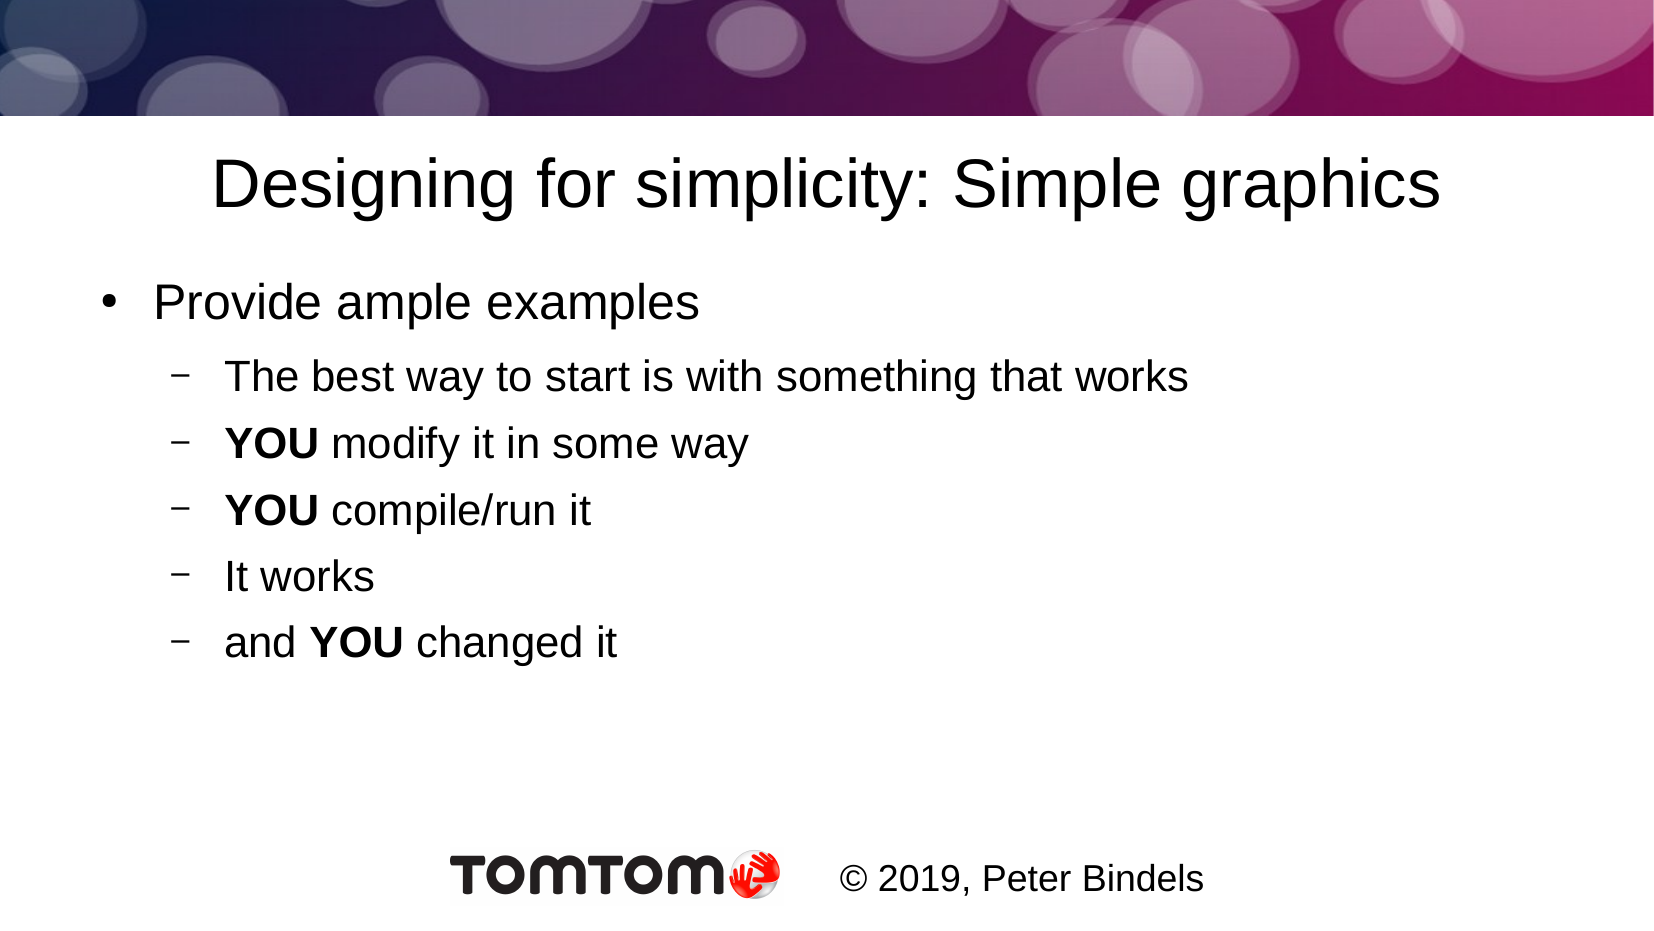

# Designing for simplicity: Simple graphics
Provide ample examples
The best way to start is with something that works
YOU modify it in some way
YOU compile/run it
It works
and YOU changed it